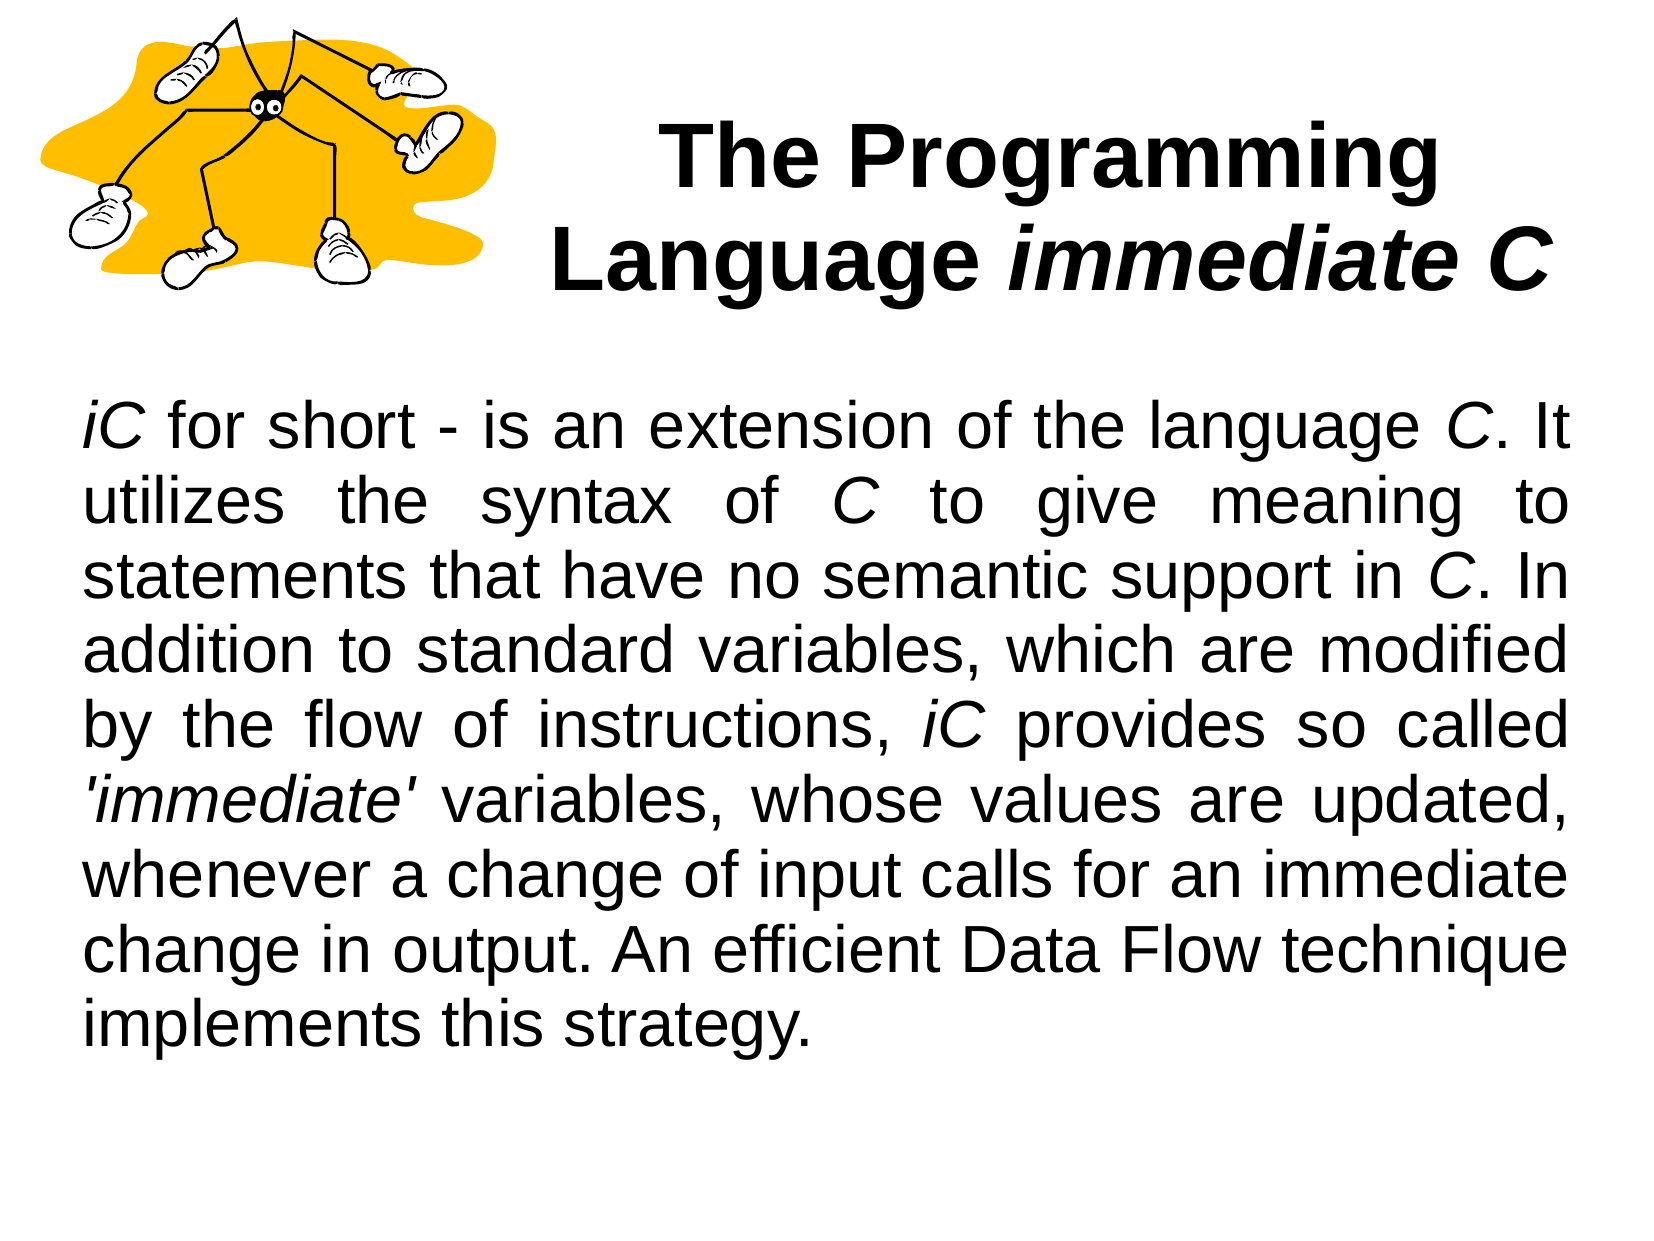

# The Programming Language immediate C
iC for short - is an extension of the language C. It utilizes the syntax of C to give meaning to statements that have no semantic support in C. In addition to standard variables, which are modified by the flow of instructions, iC provides so called 'immediate' variables, whose values are updated, whenever a change of input calls for an immediate change in output. An efficient Data Flow technique implements this strategy.